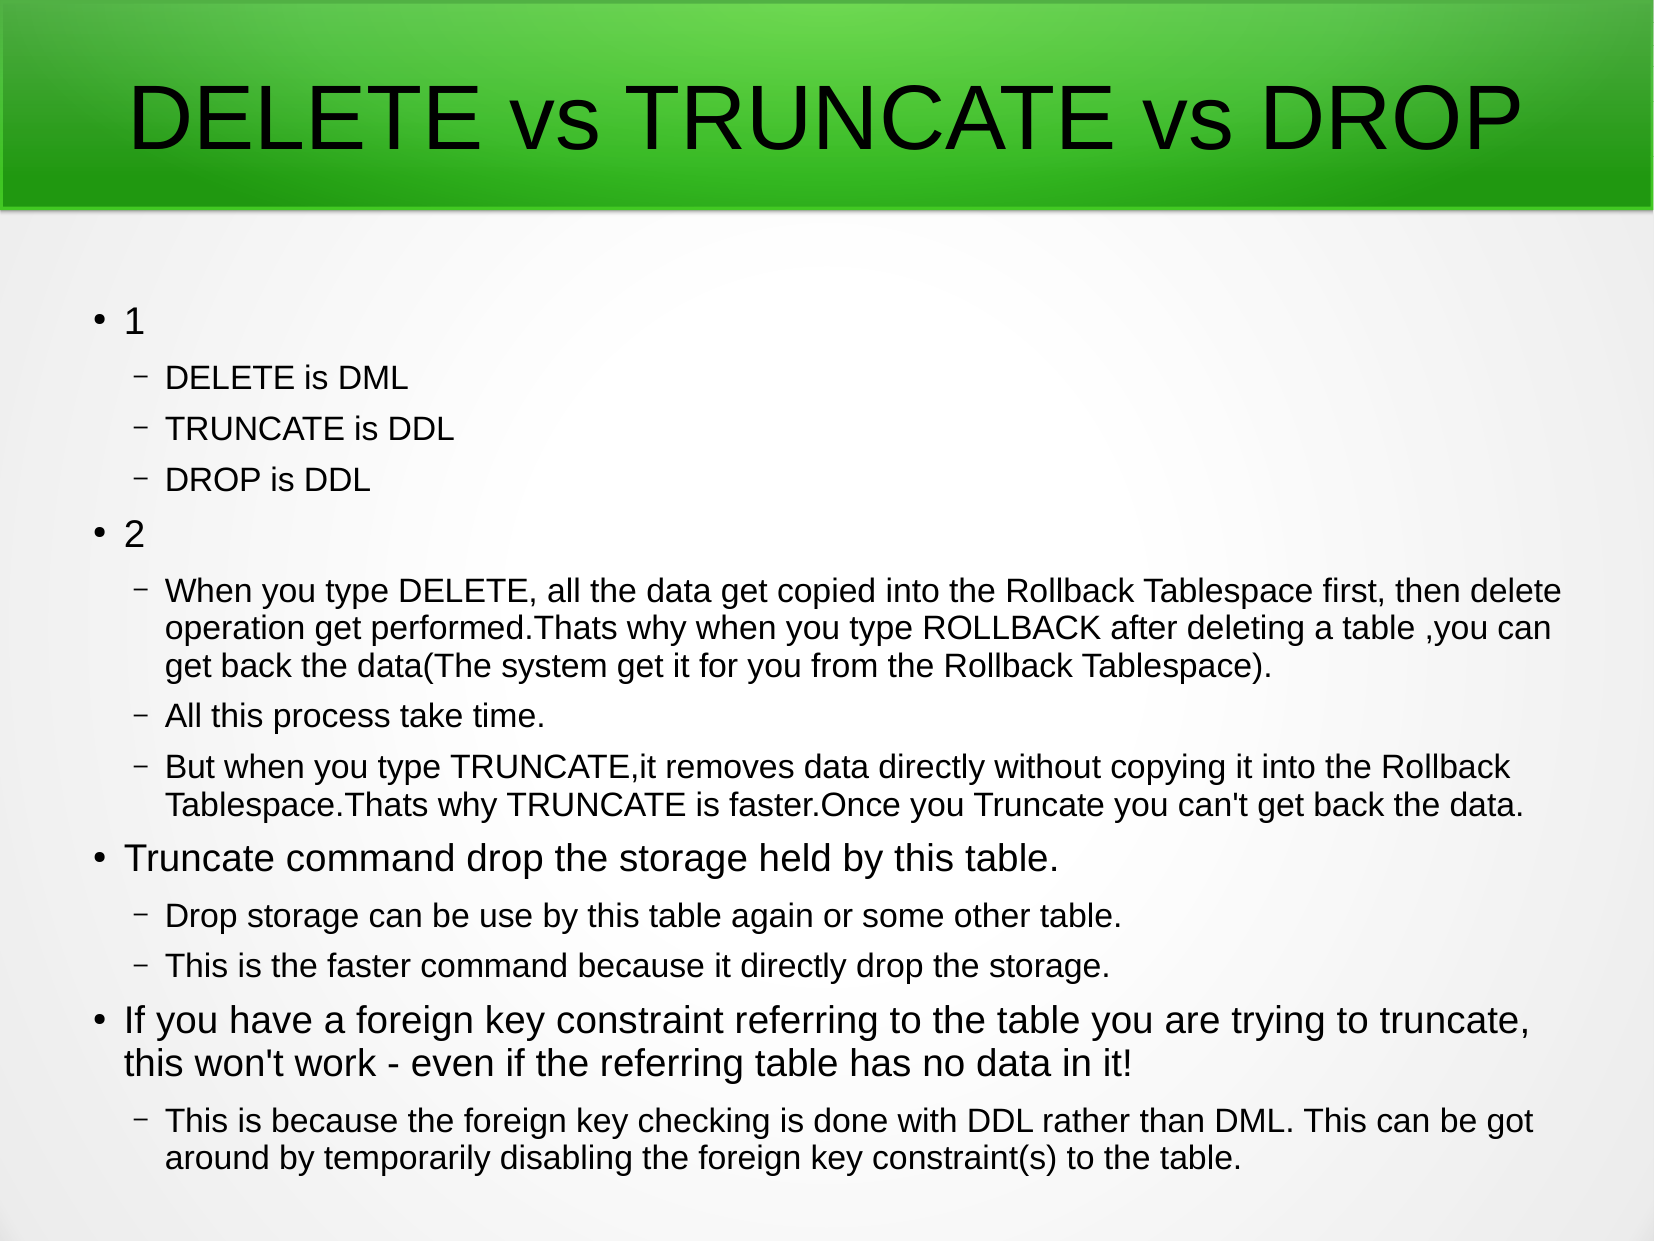

# DELETE vs TRUNCATE vs DROP
1
DELETE is DML
TRUNCATE is DDL
DROP is DDL
2
When you type DELETE, all the data get copied into the Rollback Tablespace first, then delete operation get performed.Thats why when you type ROLLBACK after deleting a table ,you can get back the data(The system get it for you from the Rollback Tablespace).
All this process take time.
But when you type TRUNCATE,it removes data directly without copying it into the Rollback Tablespace.Thats why TRUNCATE is faster.Once you Truncate you can't get back the data.
Truncate command drop the storage held by this table.
Drop storage can be use by this table again or some other table.
This is the faster command because it directly drop the storage.
If you have a foreign key constraint referring to the table you are trying to truncate, this won't work - even if the referring table has no data in it!
This is because the foreign key checking is done with DDL rather than DML. This can be got around by temporarily disabling the foreign key constraint(s) to the table.